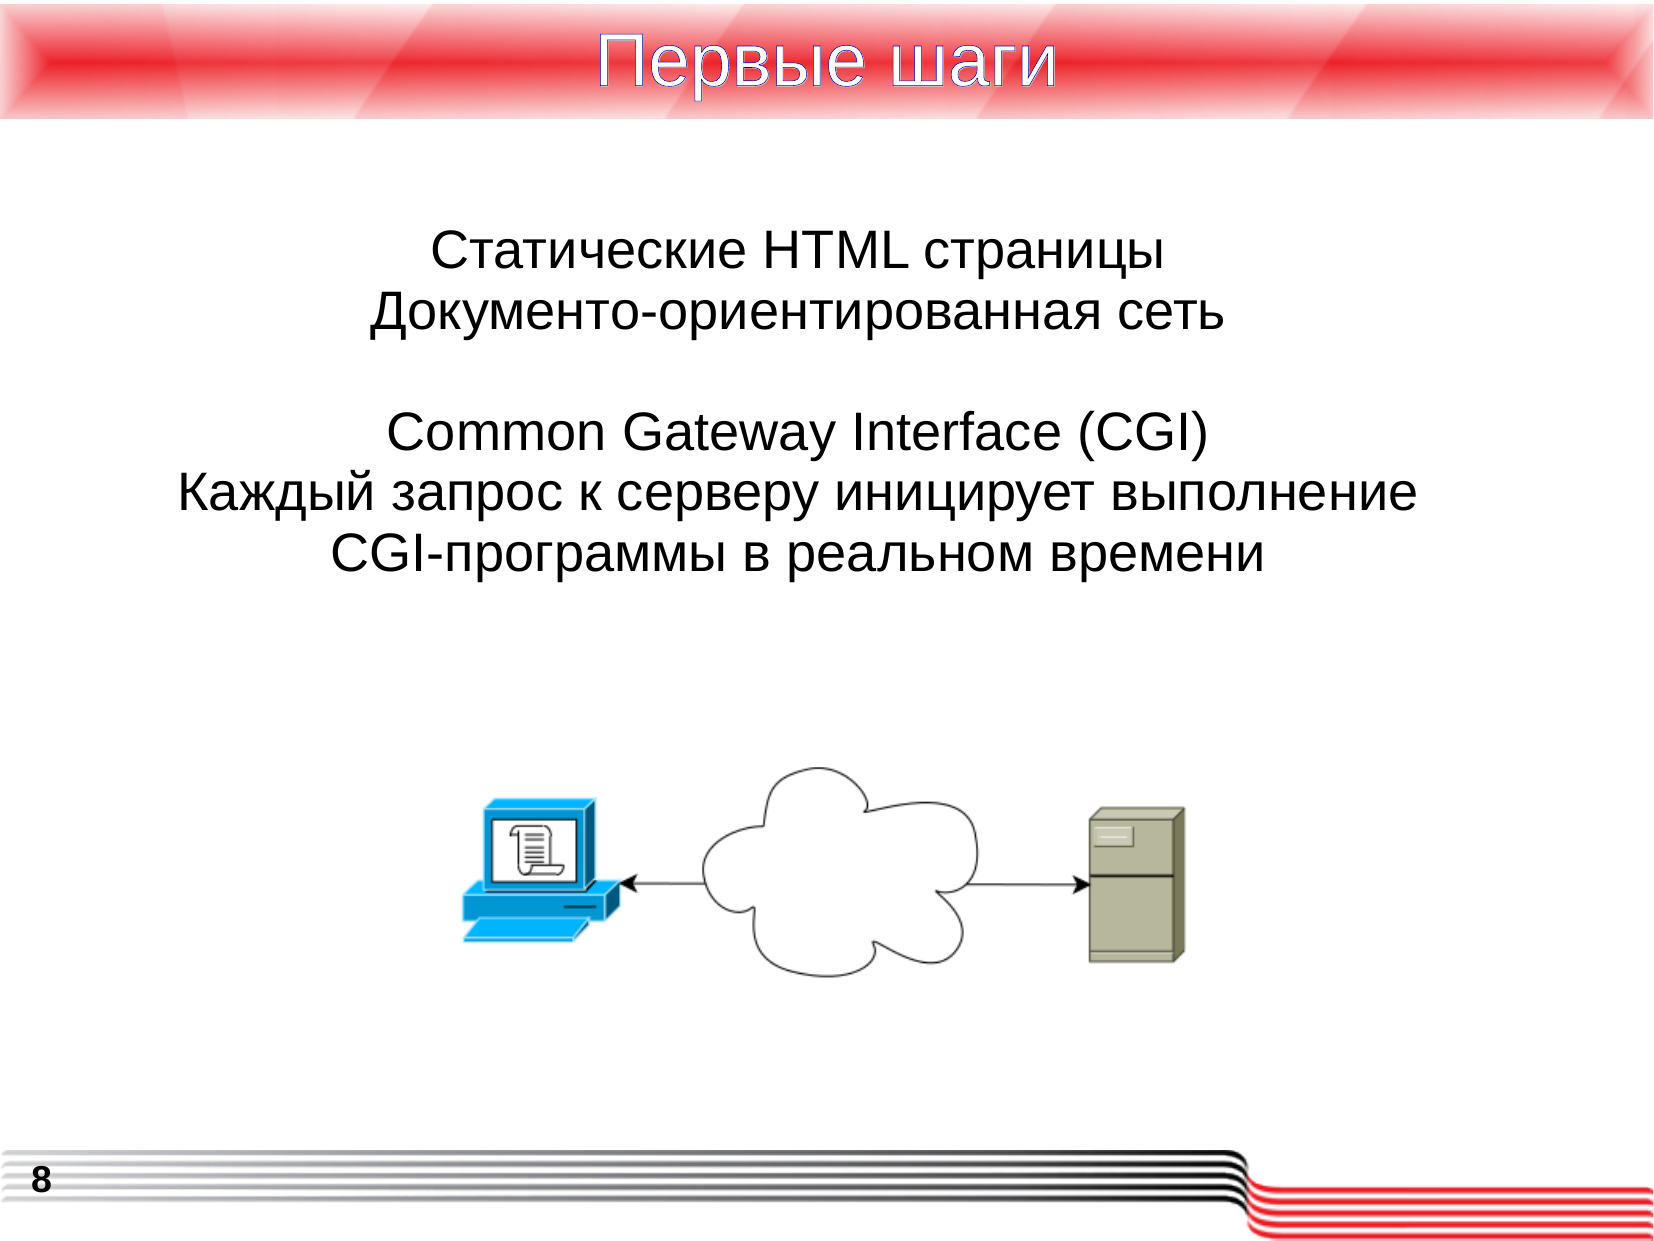

# Первые шаги
Статические HTML страницы
Документо-ориентированная сеть
Common Gateway Interface (CGI)
Каждый запрос к серверу иницирует выполнение CGI-программы в реальном времени
8